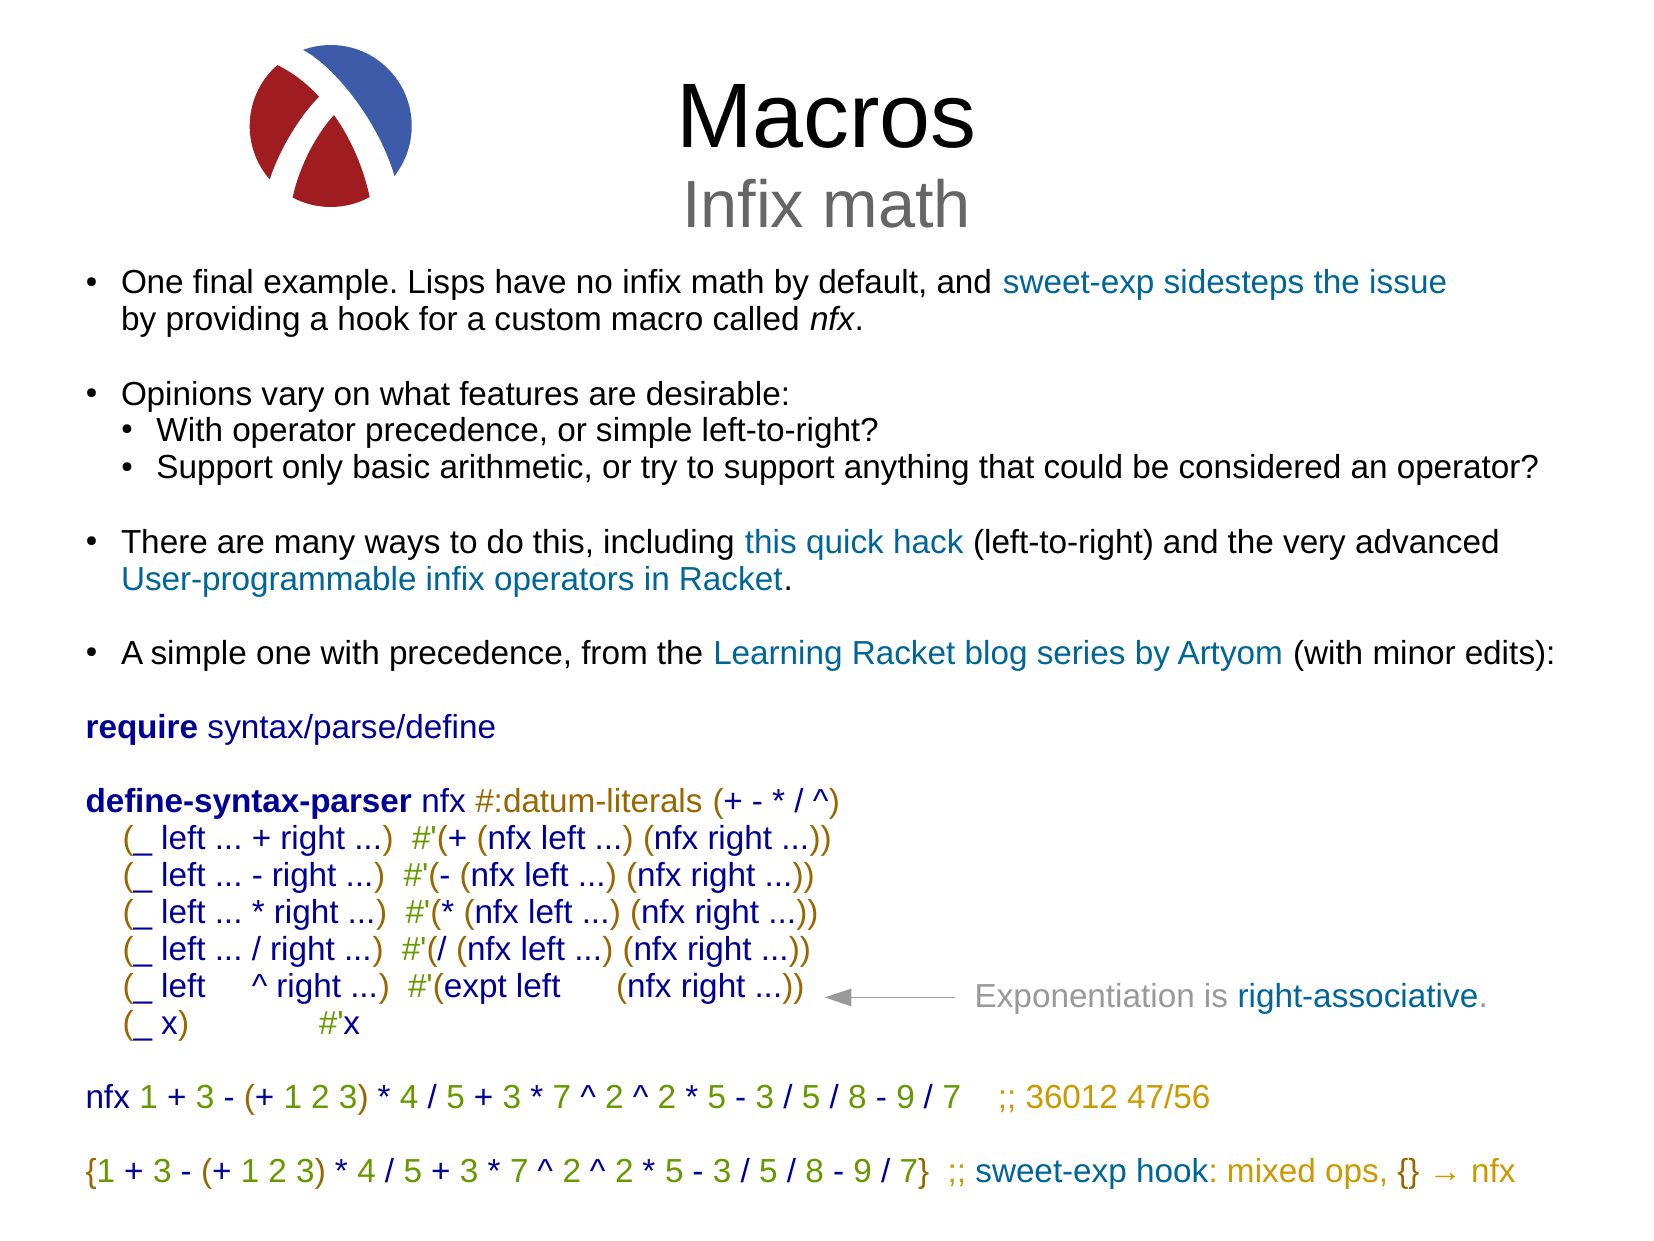

# Macros Infix math
One final example. Lisps have no infix math by default, and sweet-exp sidesteps the issue
by providing a hook for a custom macro called nfx.
Opinions vary on what features are desirable:
With operator precedence, or simple left-to-right?
Support only basic arithmetic, or try to support anything that could be considered an operator?
There are many ways to do this, including this quick hack (left-to-right) and the very advanced User-programmable infix operators in Racket.
A simple one with precedence, from the Learning Racket blog series by Artyom (with minor edits):
require syntax/parse/define
define-syntax-parser nfx #:datum-literals (+ - * / ^)
 (_ left ... + right ...) #'(+ (nfx left ...) (nfx right ...))
 (_ left ... - right ...) #'(- (nfx left ...) (nfx right ...))
 (_ left ... * right ...) #'(* (nfx left ...) (nfx right ...))
 (_ left ... / right ...) #'(/ (nfx left ...) (nfx right ...))
 (_ left ^ right ...) #'(expt left (nfx right ...))
 (_ x) #'x
nfx 1 + 3 - (+ 1 2 3) * 4 / 5 + 3 * 7 ^ 2 ^ 2 * 5 - 3 / 5 / 8 - 9 / 7 ;; 36012 47/56
{1 + 3 - (+ 1 2 3) * 4 / 5 + 3 * 7 ^ 2 ^ 2 * 5 - 3 / 5 / 8 - 9 / 7} ;; sweet-exp hook: mixed ops, {} → nfx
Exponentiation is right-associative.